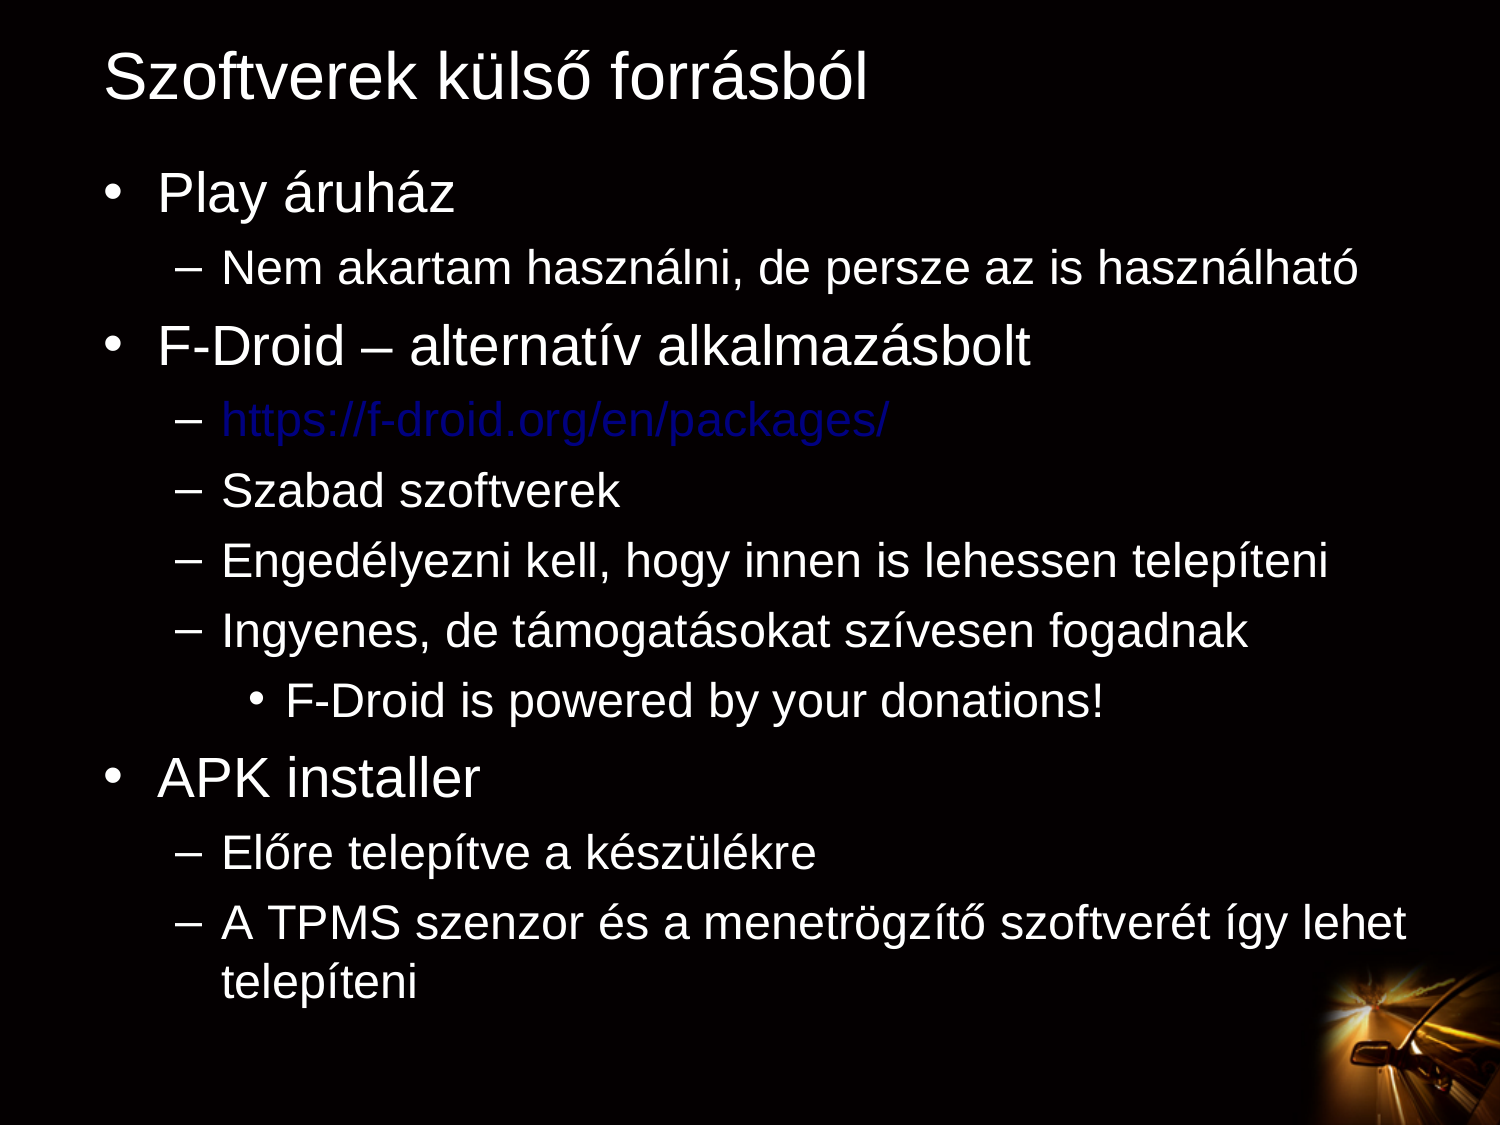

# Szoftverek külső forrásból
Play áruház
Nem akartam használni, de persze az is használható
F-Droid – alternatív alkalmazásbolt
https://f-droid.org/en/packages/
Szabad szoftverek
Engedélyezni kell, hogy innen is lehessen telepíteni
Ingyenes, de támogatásokat szívesen fogadnak
F-Droid is powered by your donations!
APK installer
Előre telepítve a készülékre
A TPMS szenzor és a menetrögzítő szoftverét így lehet telepíteni